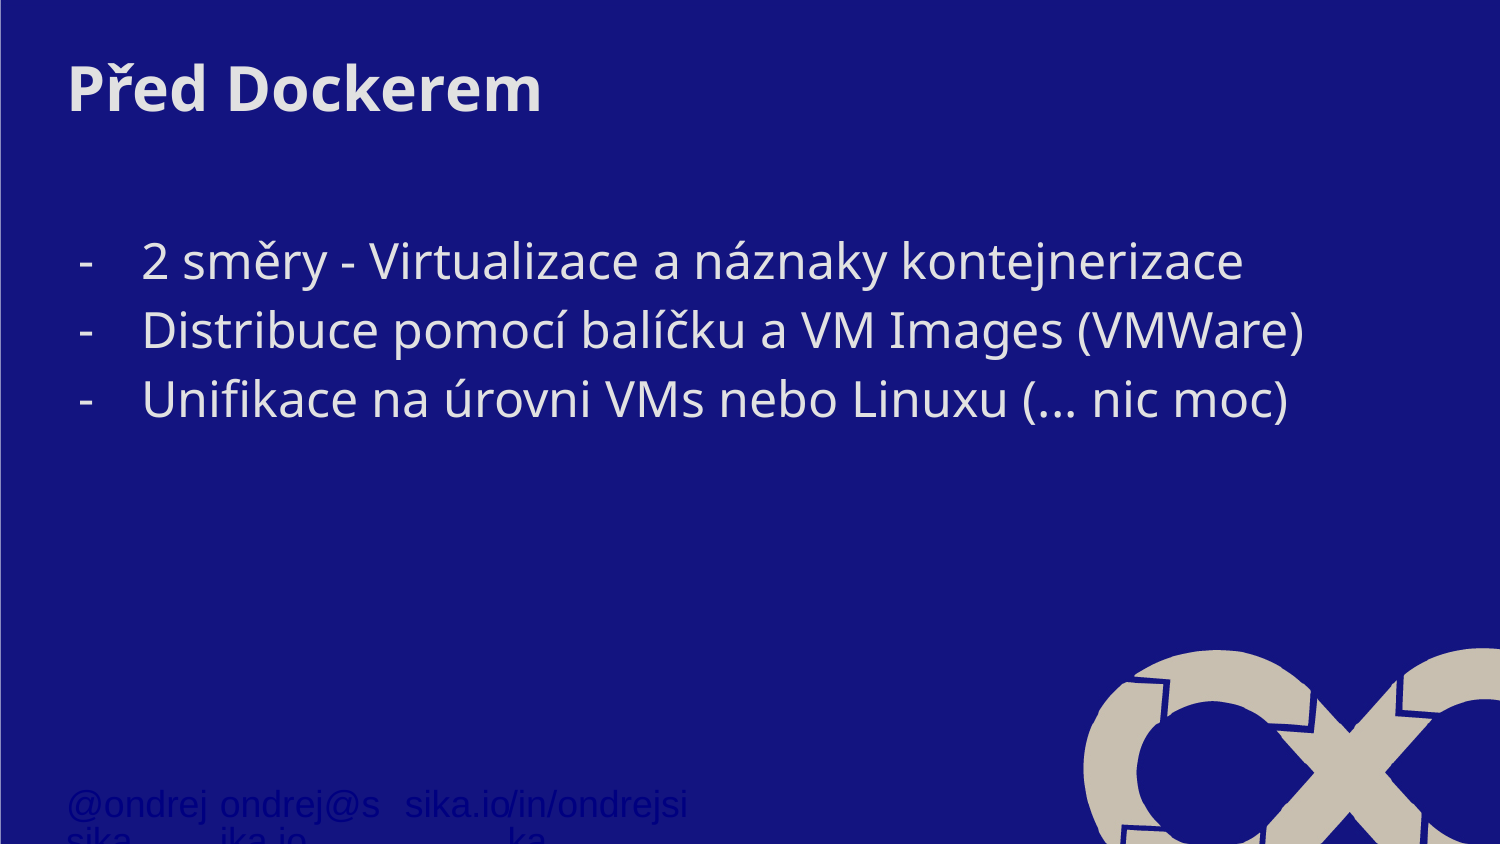

# Před Dockerem
2 směry - Virtualizace a náznaky kontejnerizace
Distribuce pomocí balíčku a VM Images (VMWare)
Unifikace na úrovni VMs nebo Linuxu (... nic moc)